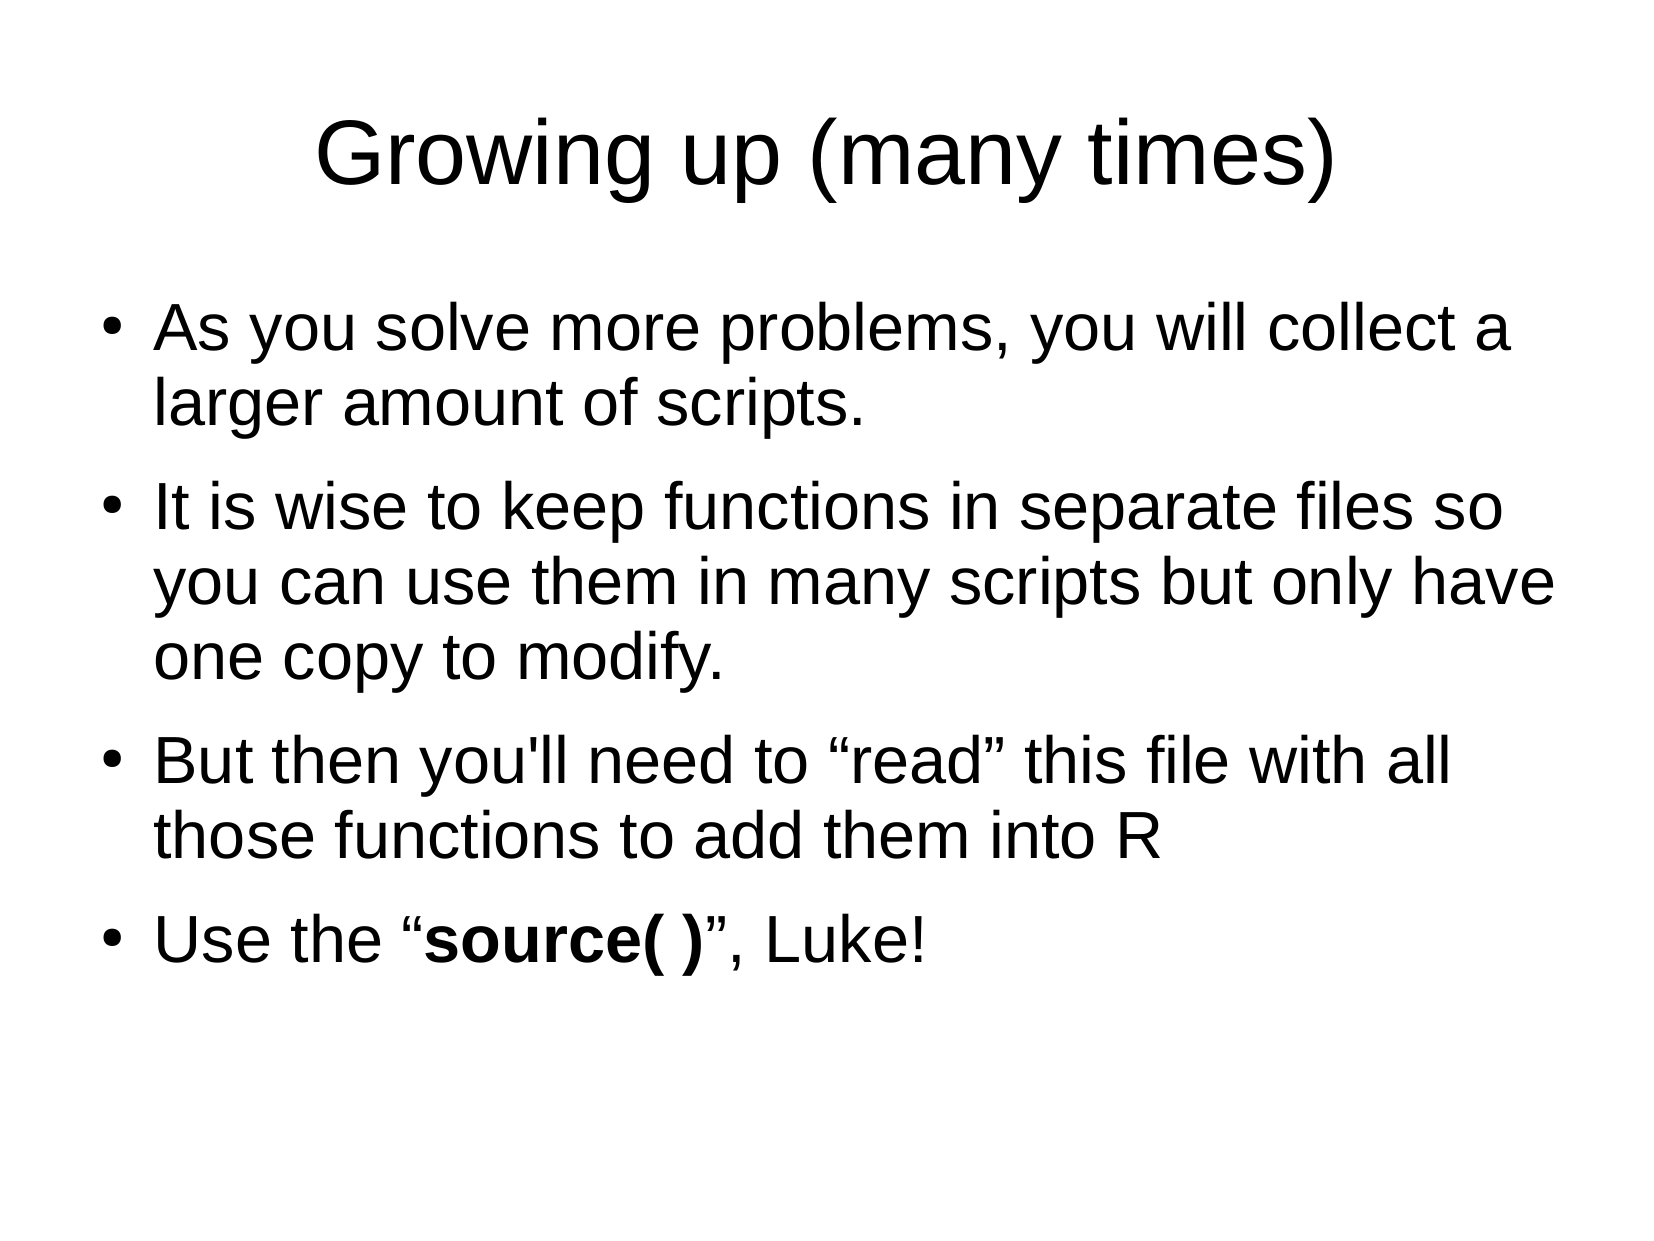

# Growing up (many times)
As you solve more problems, you will collect a larger amount of scripts.
It is wise to keep functions in separate files so you can use them in many scripts but only have one copy to modify.
But then you'll need to “read” this file with all those functions to add them into R
Use the “source( )”, Luke!